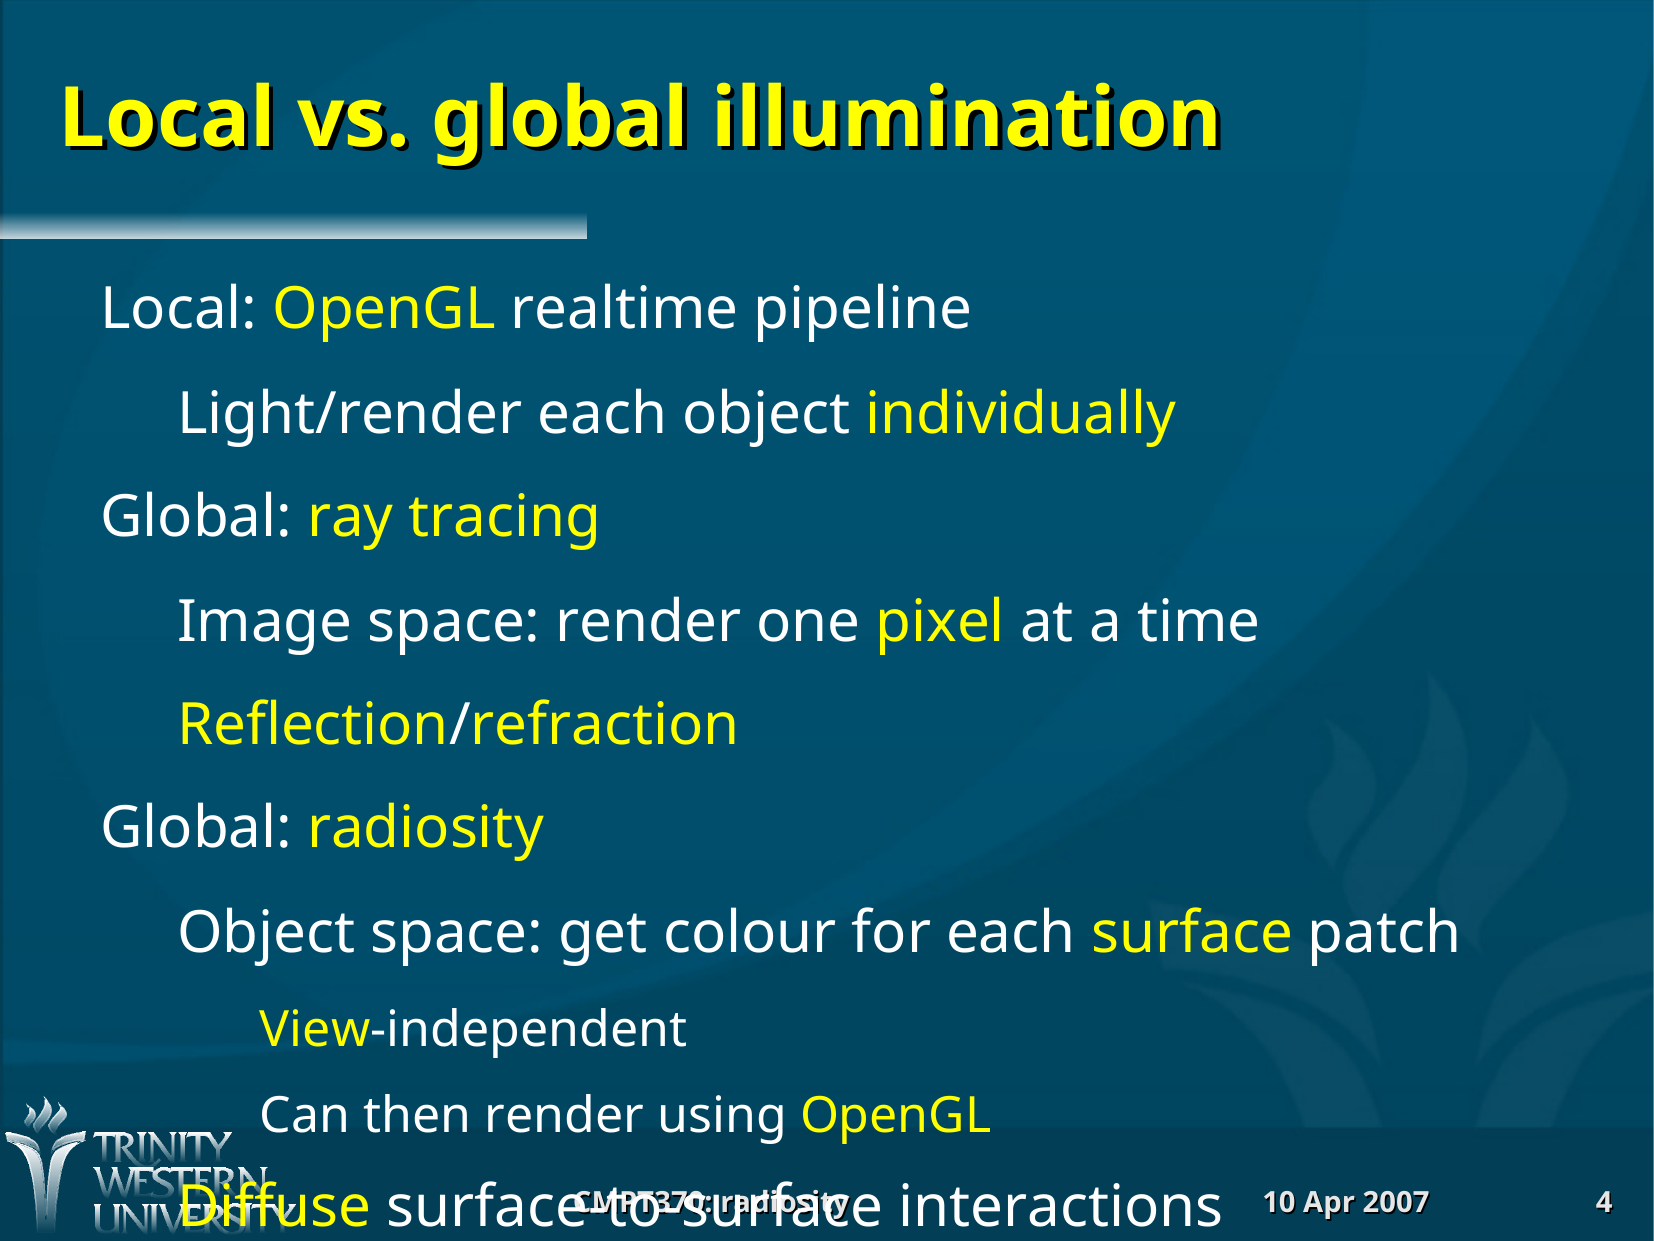

# Local vs. global illumination
Local: OpenGL realtime pipeline
Light/render each object individually
Global: ray tracing
Image space: render one pixel at a time
Reflection/refraction
Global: radiosity
Object space: get colour for each surface patch
View-independent
Can then render using OpenGL
Diffuse surface-to-surface interactions
CMPT370: radiosity
10 Apr 2007
4